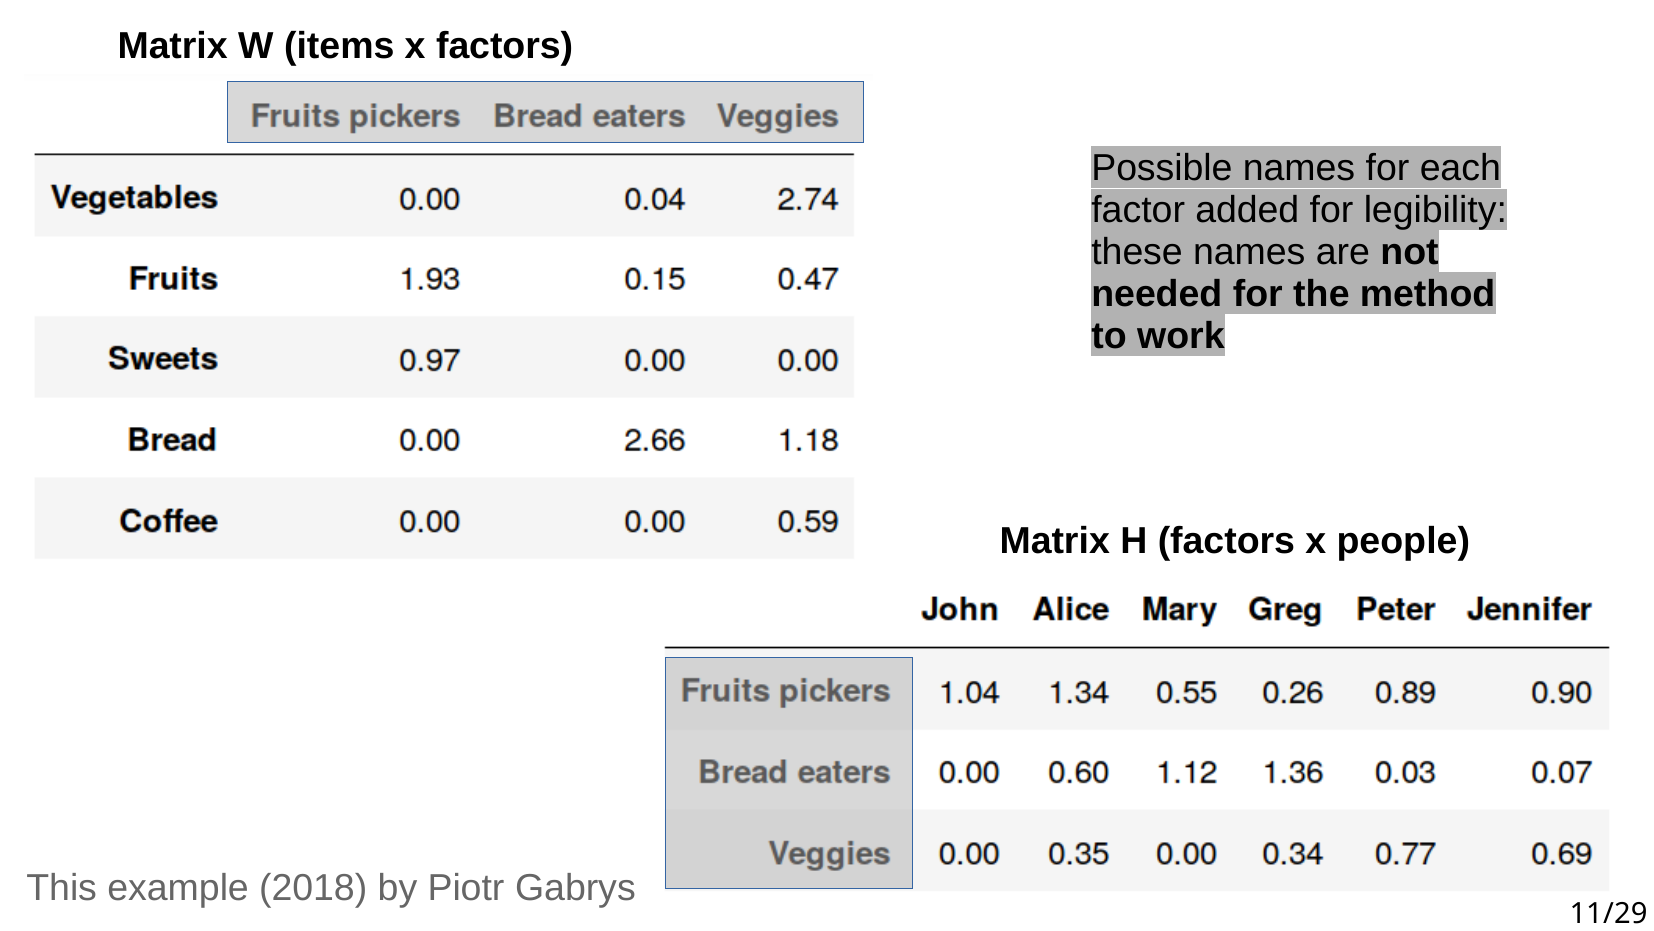

Matrix W (items x factors)
Possible names for each factor added for legibility: these names are not needed for the method to work
Matrix H (factors x people)
This example (2018) by Piotr Gabrys
11